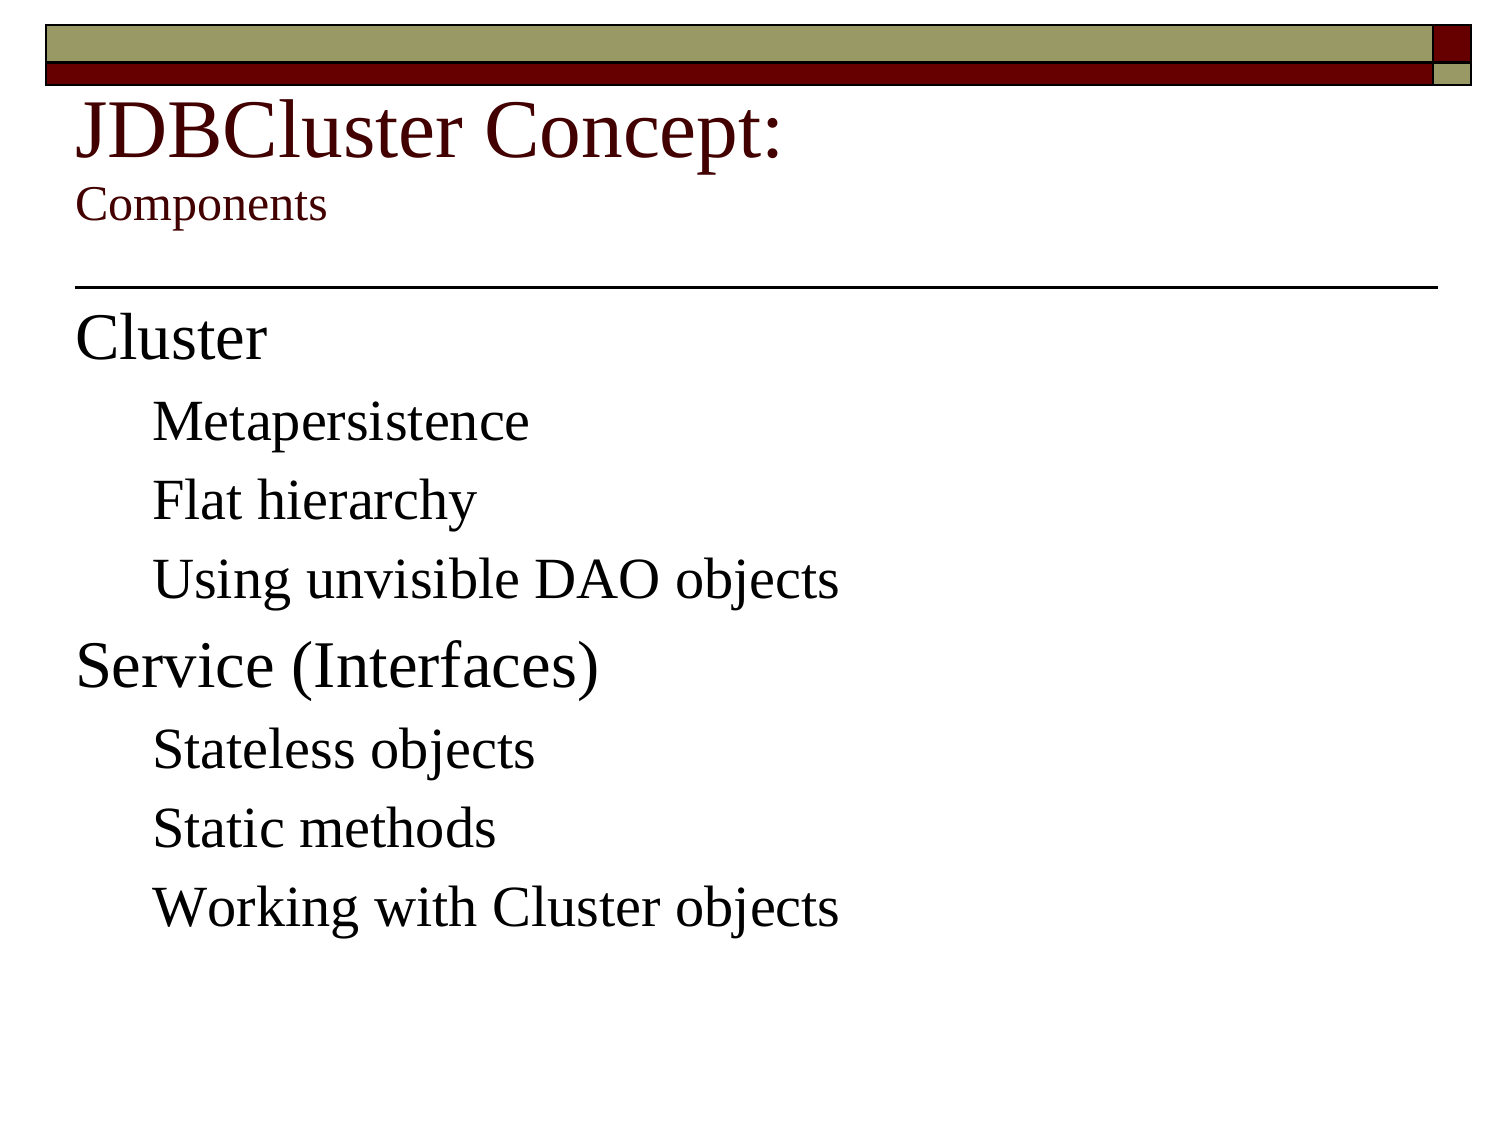

# JDBCluster Concept: Components
Cluster
Metapersistence
Flat hierarchy
Using unvisible DAO objects
Service (Interfaces)
Stateless objects
Static methods
Working with Cluster objects